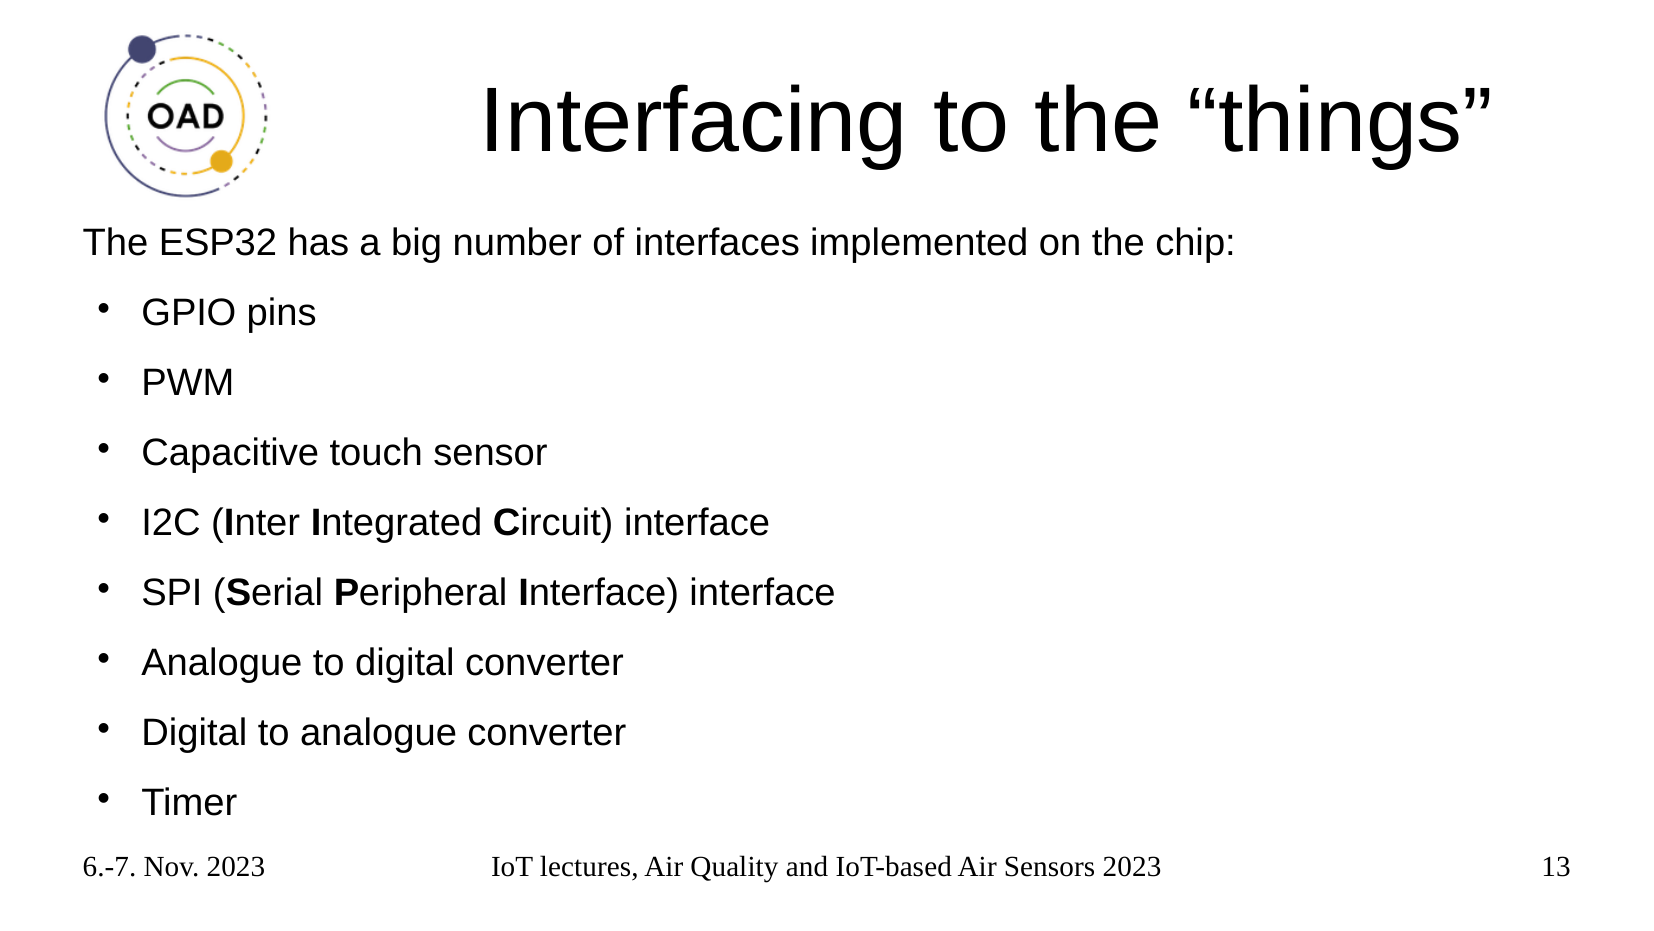

# Interfacing to the “things”
The ESP32 has a big number of interfaces implemented on the chip:
GPIO pins
PWM
Capacitive touch sensor
I2C (Inter Integrated Circuit) interface
SPI (Serial Peripheral Interface) interface
Analogue to digital converter
Digital to analogue converter
Timer
6.-7. Nov. 2023
IoT lectures, Air Quality and IoT-based Air Sensors 2023
13